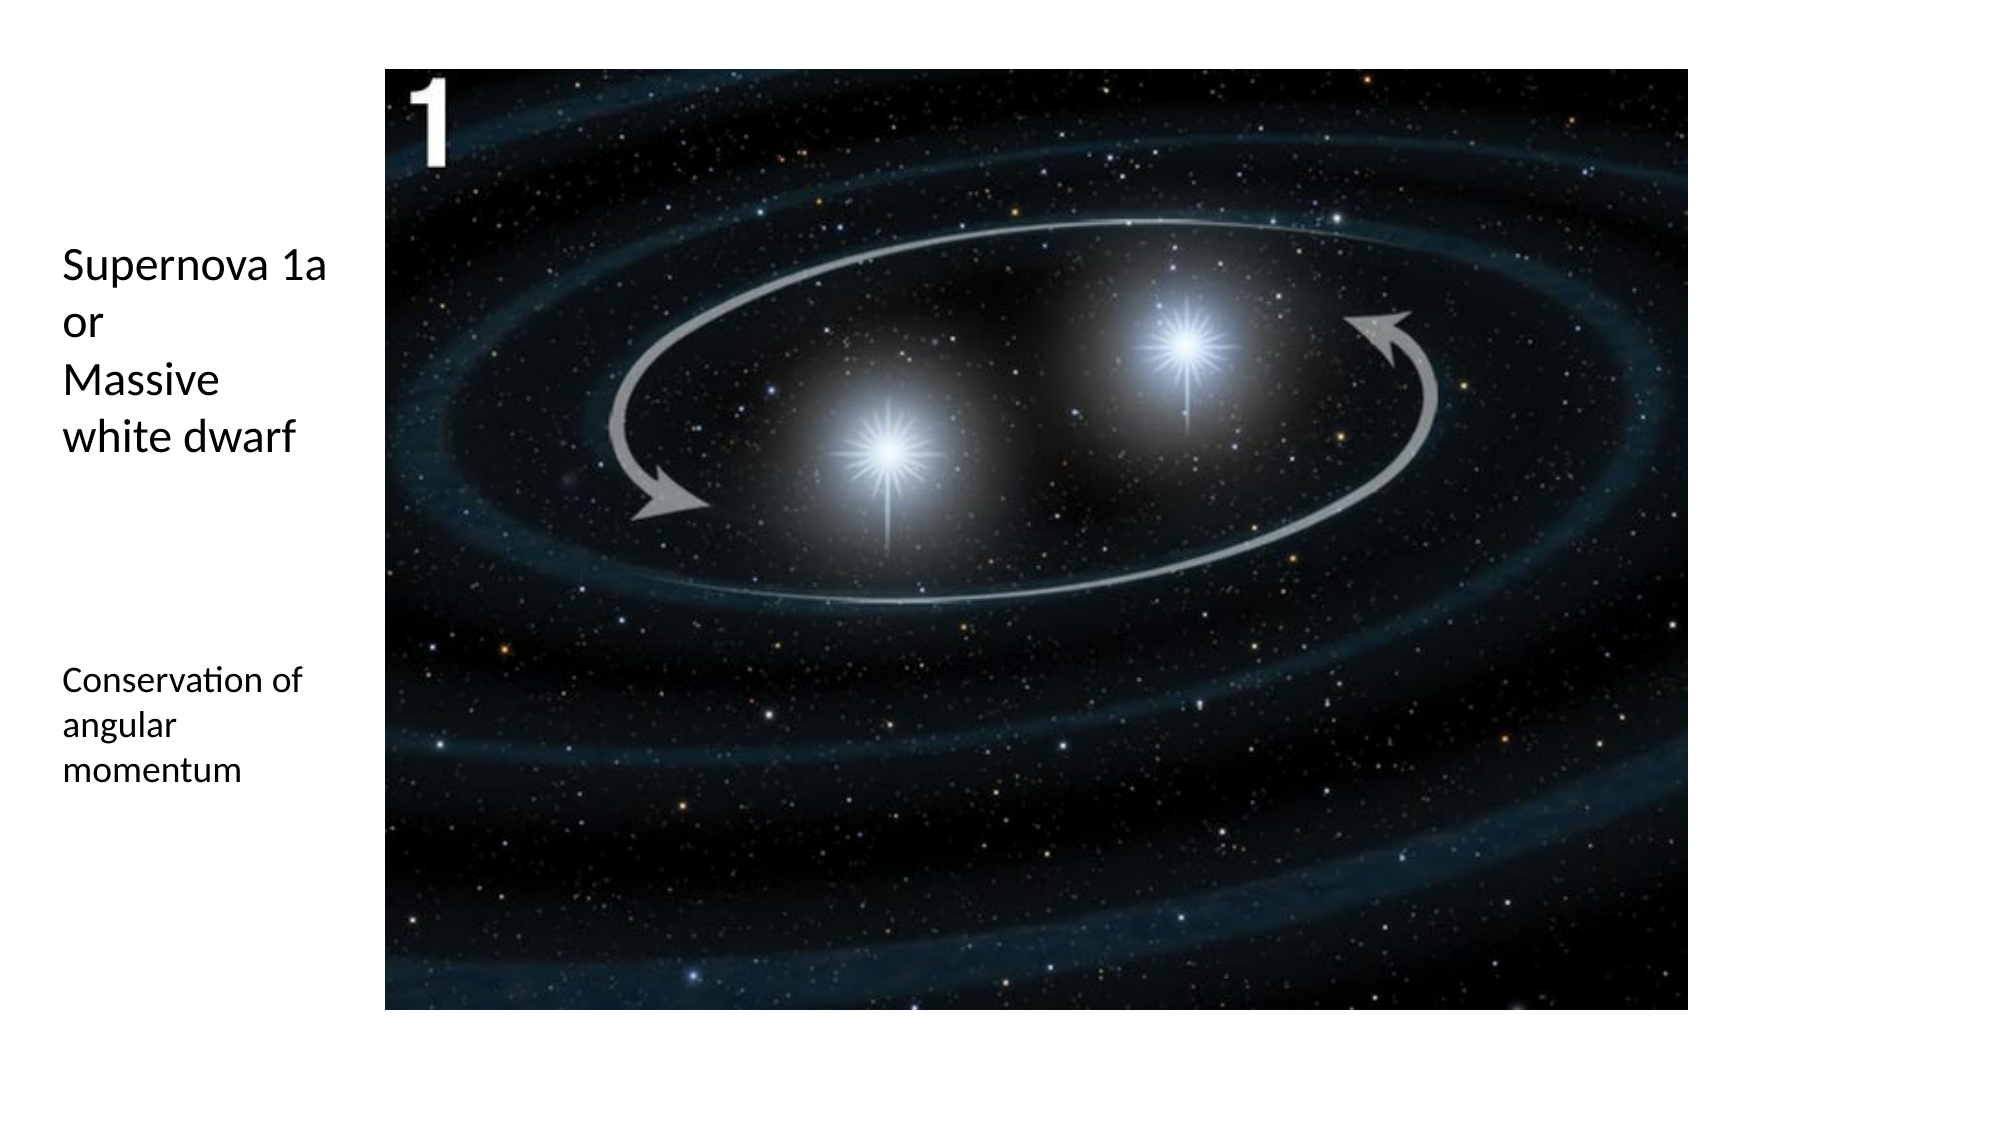

Supernova 1a
or
Massive white dwarf
Conservation of angular momentum